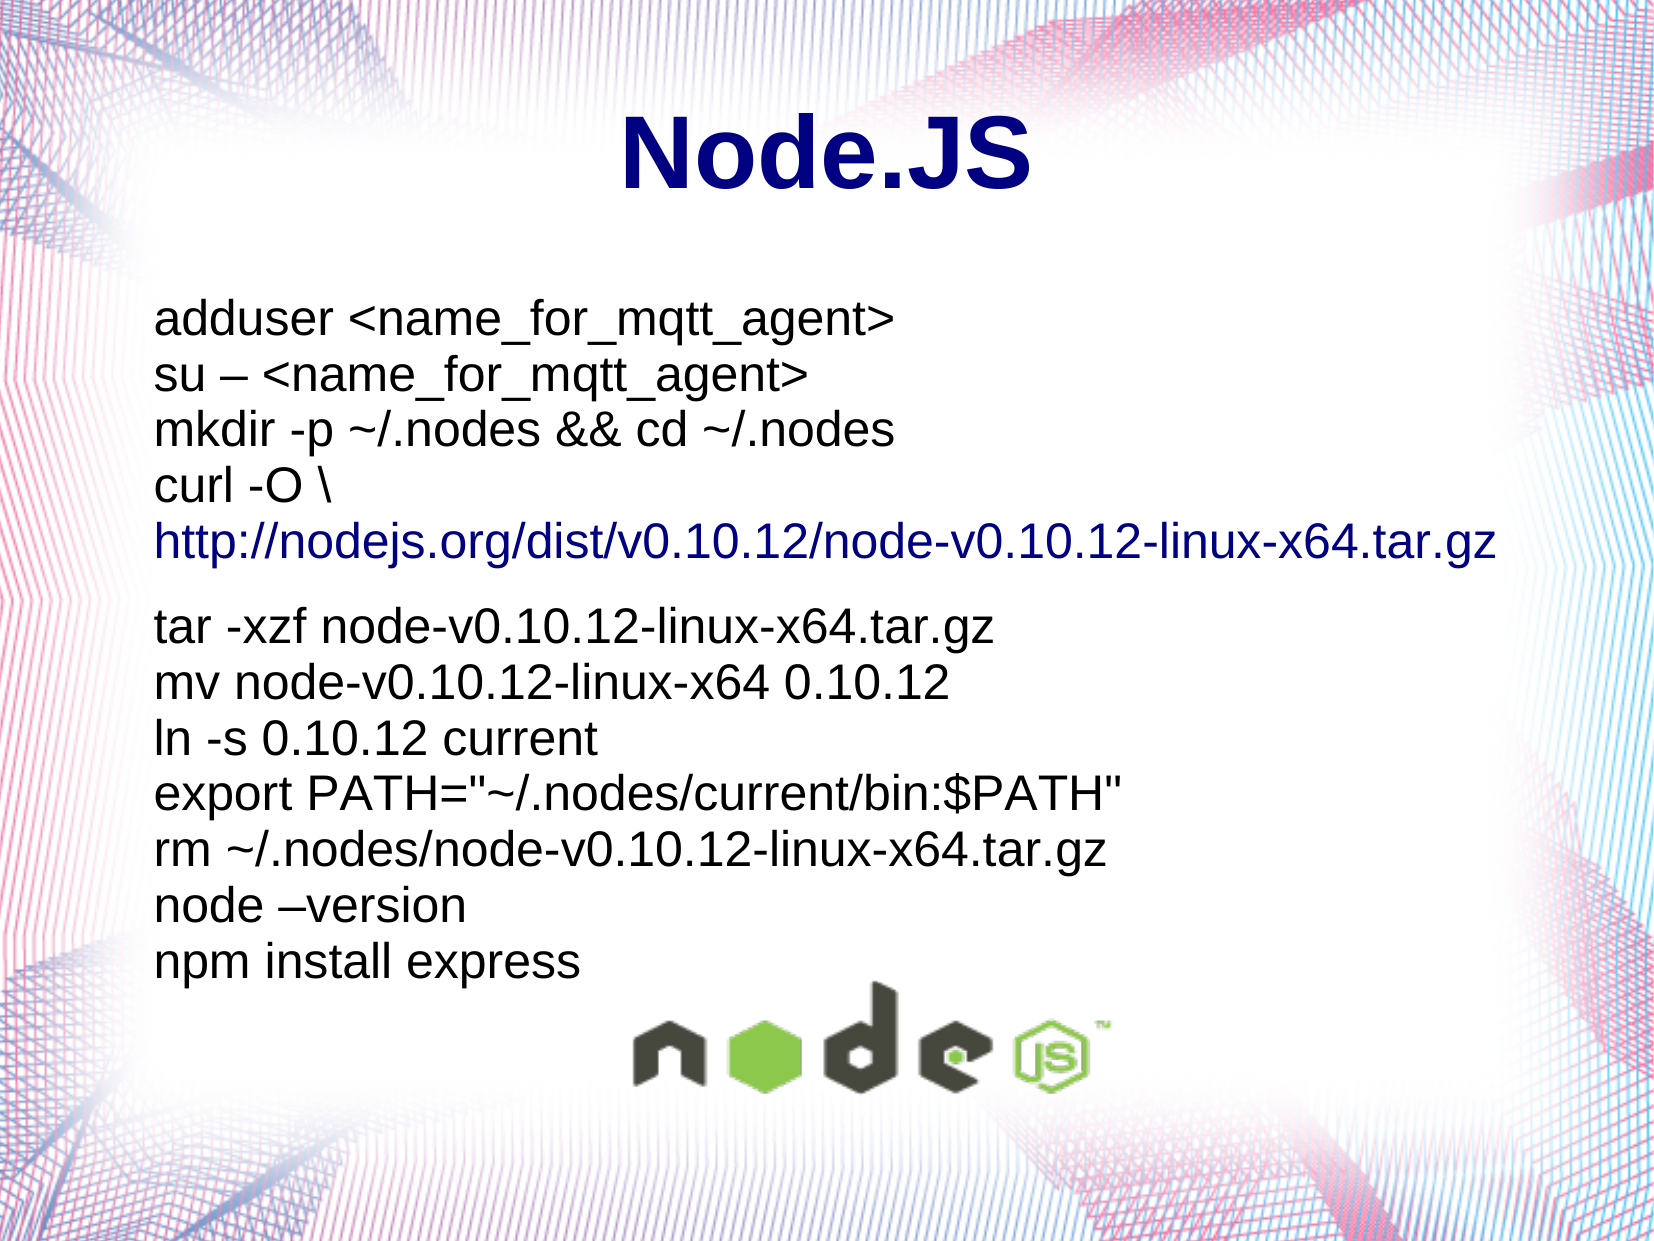

# Node.JS
adduser <name_for_mqtt_agent>
su – <name_for_mqtt_agent>
mkdir -p ~/.nodes && cd ~/.nodes
curl -O \ http://nodejs.org/dist/v0.10.12/node-v0.10.12-linux-x64.tar.gz
tar -xzf node-v0.10.12-linux-x64.tar.gz
mv node-v0.10.12-linux-x64 0.10.12
ln -s 0.10.12 current
export PATH="~/.nodes/current/bin:$PATH"
rm ~/.nodes/node-v0.10.12-linux-x64.tar.gz
node –version
npm install express